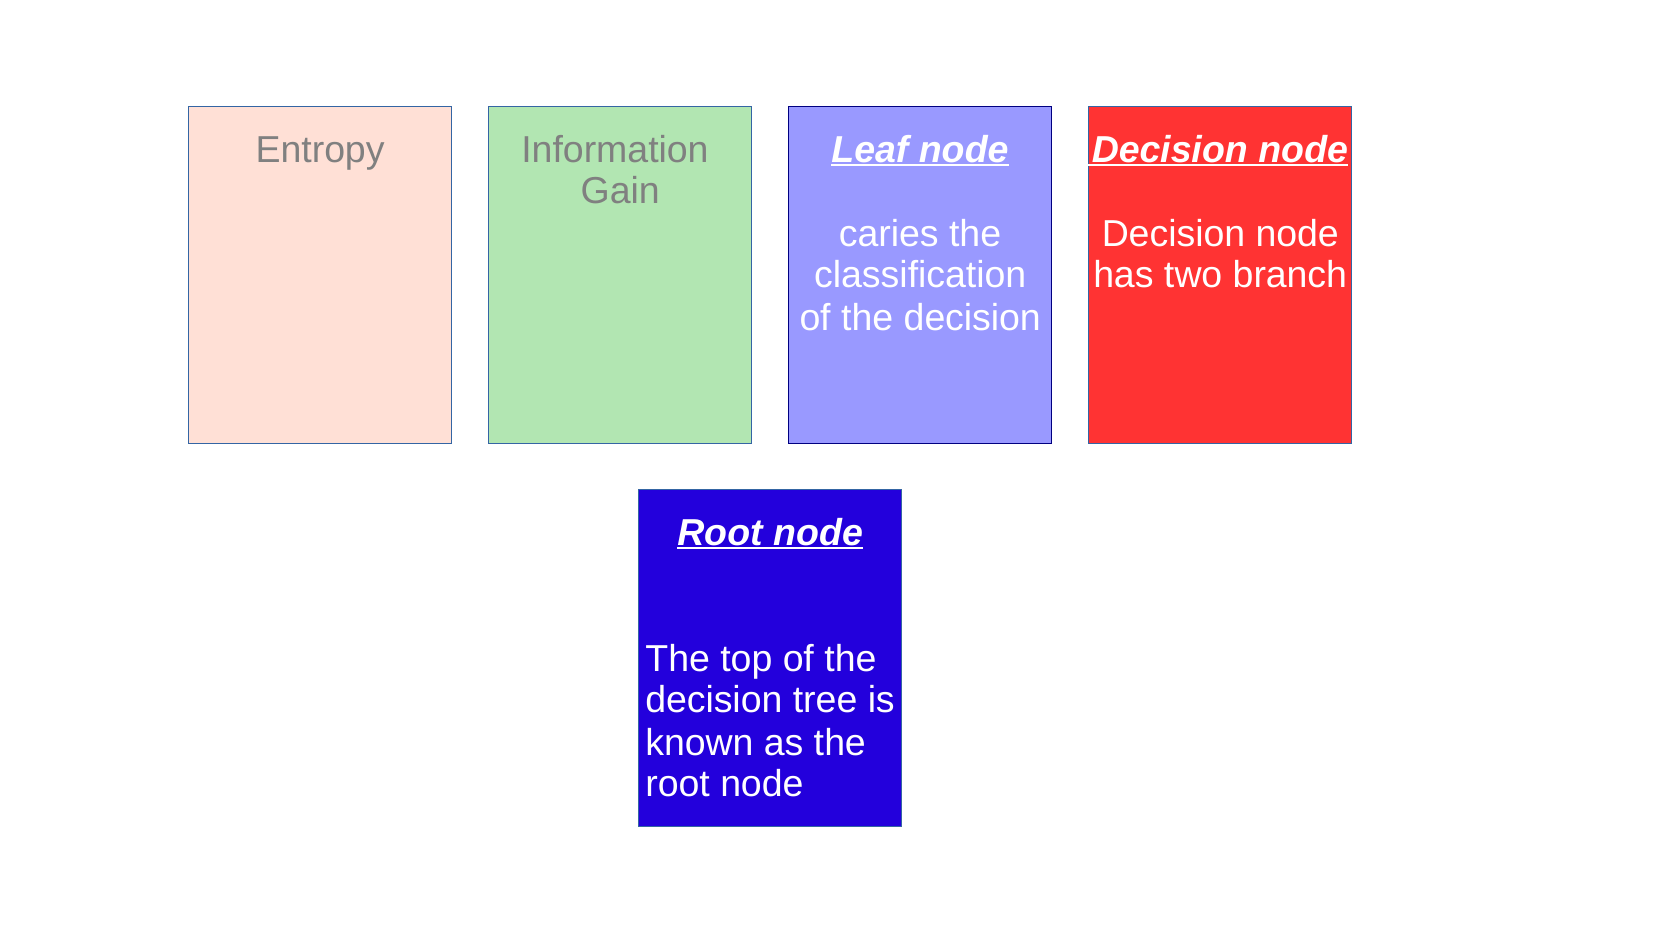

Entropy
Information
Gain
Leaf node
caries the
classification
of the decision
 Decision node
Decision node
has two branch
Root node
The top of the
decision tree is
known as the
root node